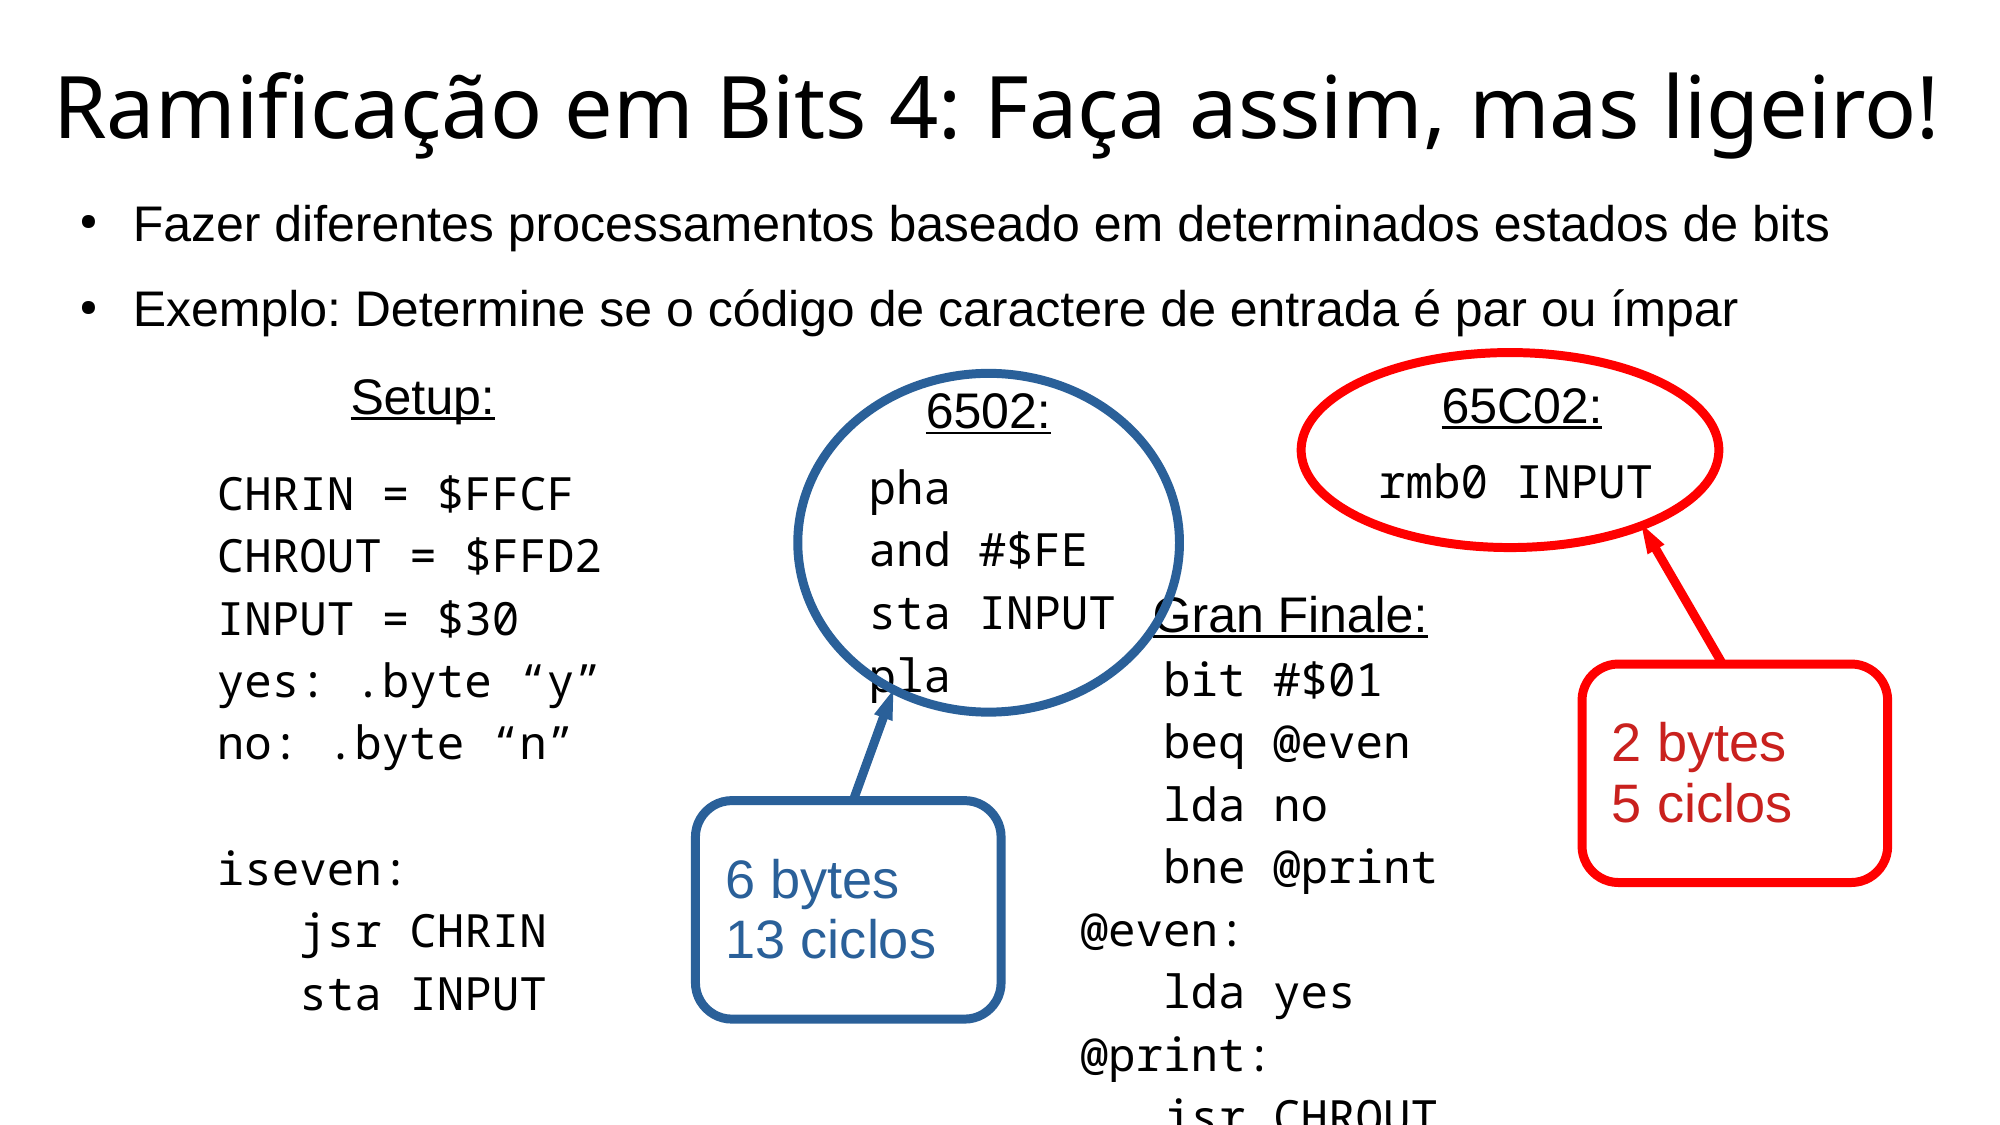

# Ramificação em Bits 4: Faça assim, mas ligeiro!
Fazer diferentes processamentos baseado em determinados estados de bits
Exemplo: Determine se o código de caractere de entrada é par ou ímpar
Setup:
65C02:
6502:
rmb0 INPUT
pha
and #$FE
sta INPUT
pla
CHRIN = $FFCF
CHROUT = $FFD2
INPUT = $30
yes: .byte “y”
no: .byte “n”
iseven:
 jsr CHRIN
 sta INPUT
Gran Finale:
 bit #$01
 beq @even
 lda no
 bne @print
@even:
 lda yes
@print:
 jsr CHROUT
 rts
2 bytes
5 ciclos
6 bytes
13 ciclos